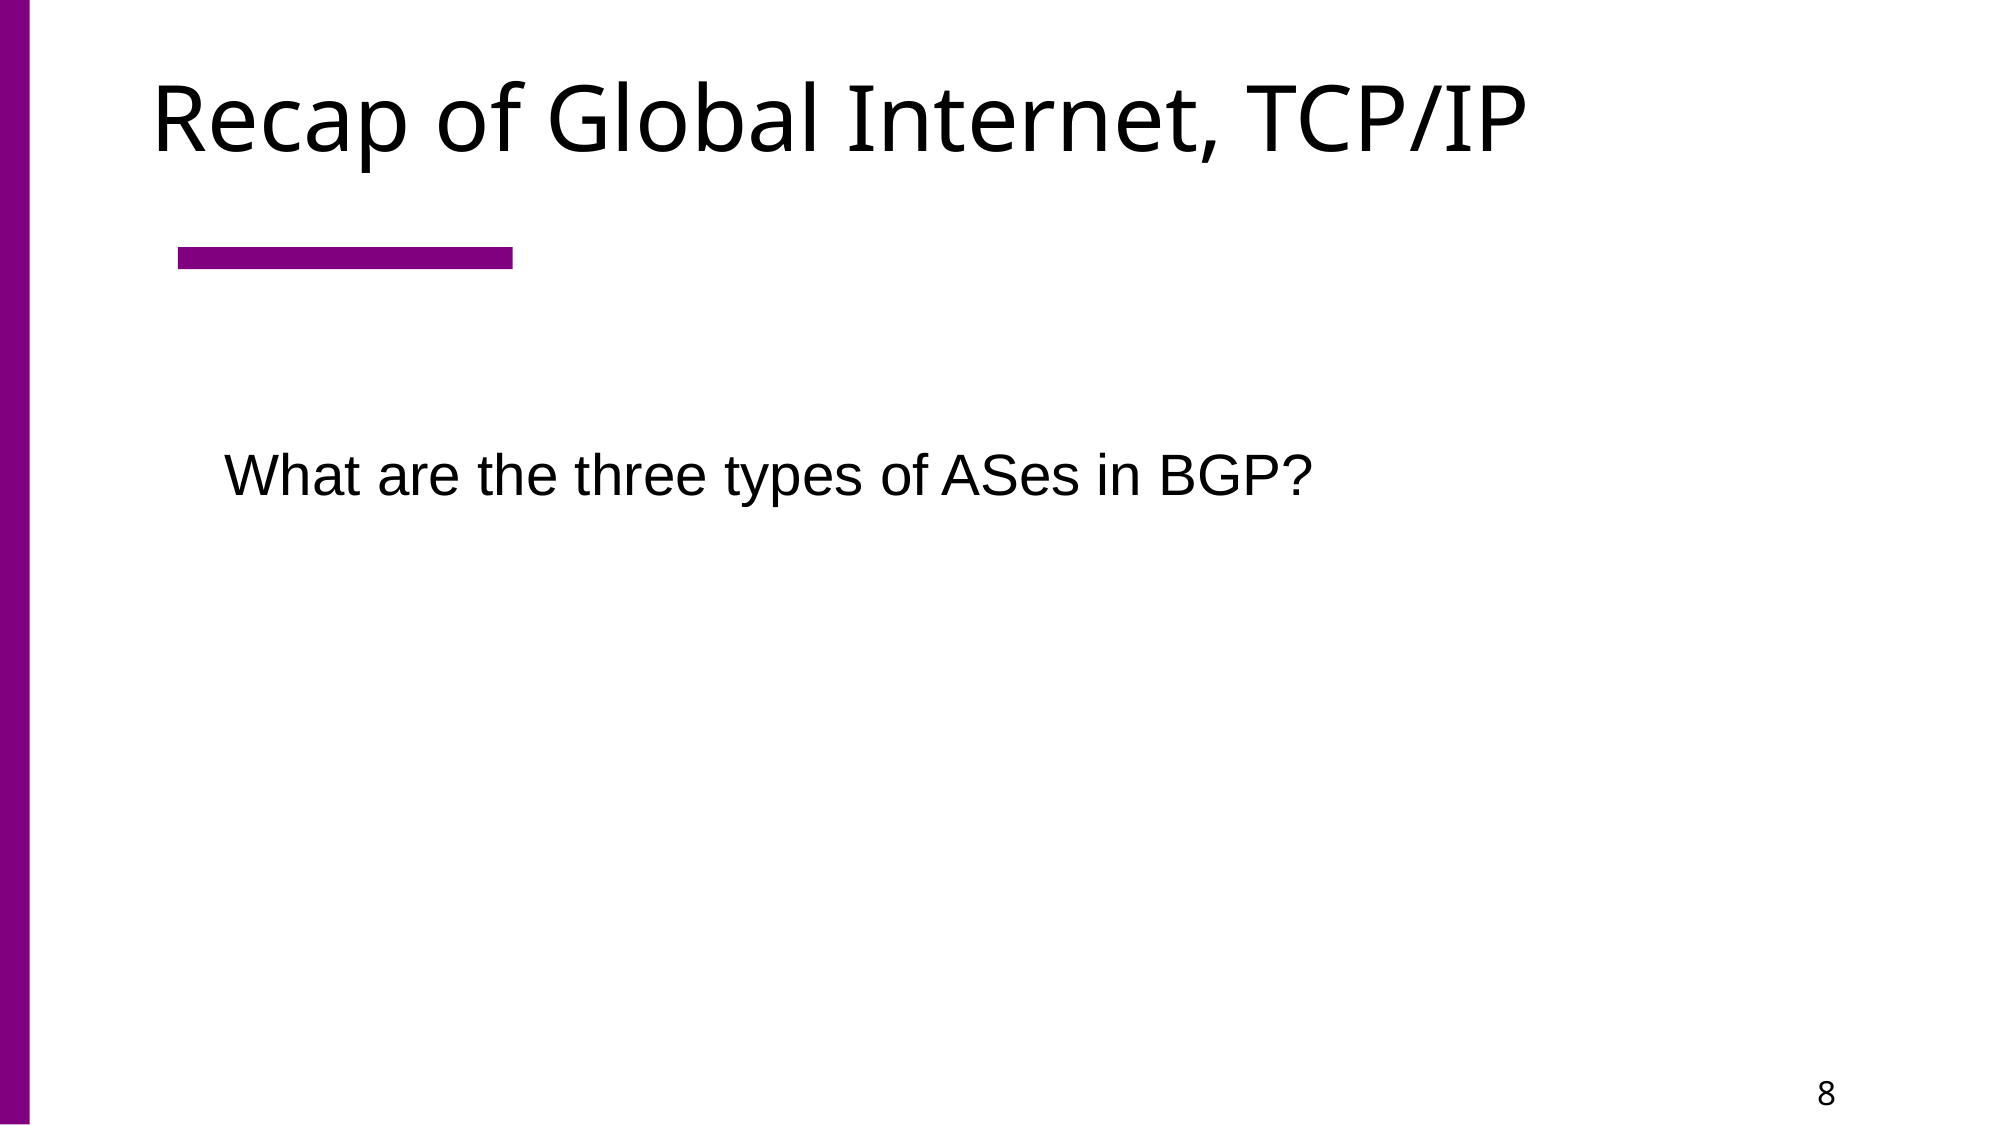

# Recap of Global Internet, TCP/IP
What are the three types of ASes in BGP?